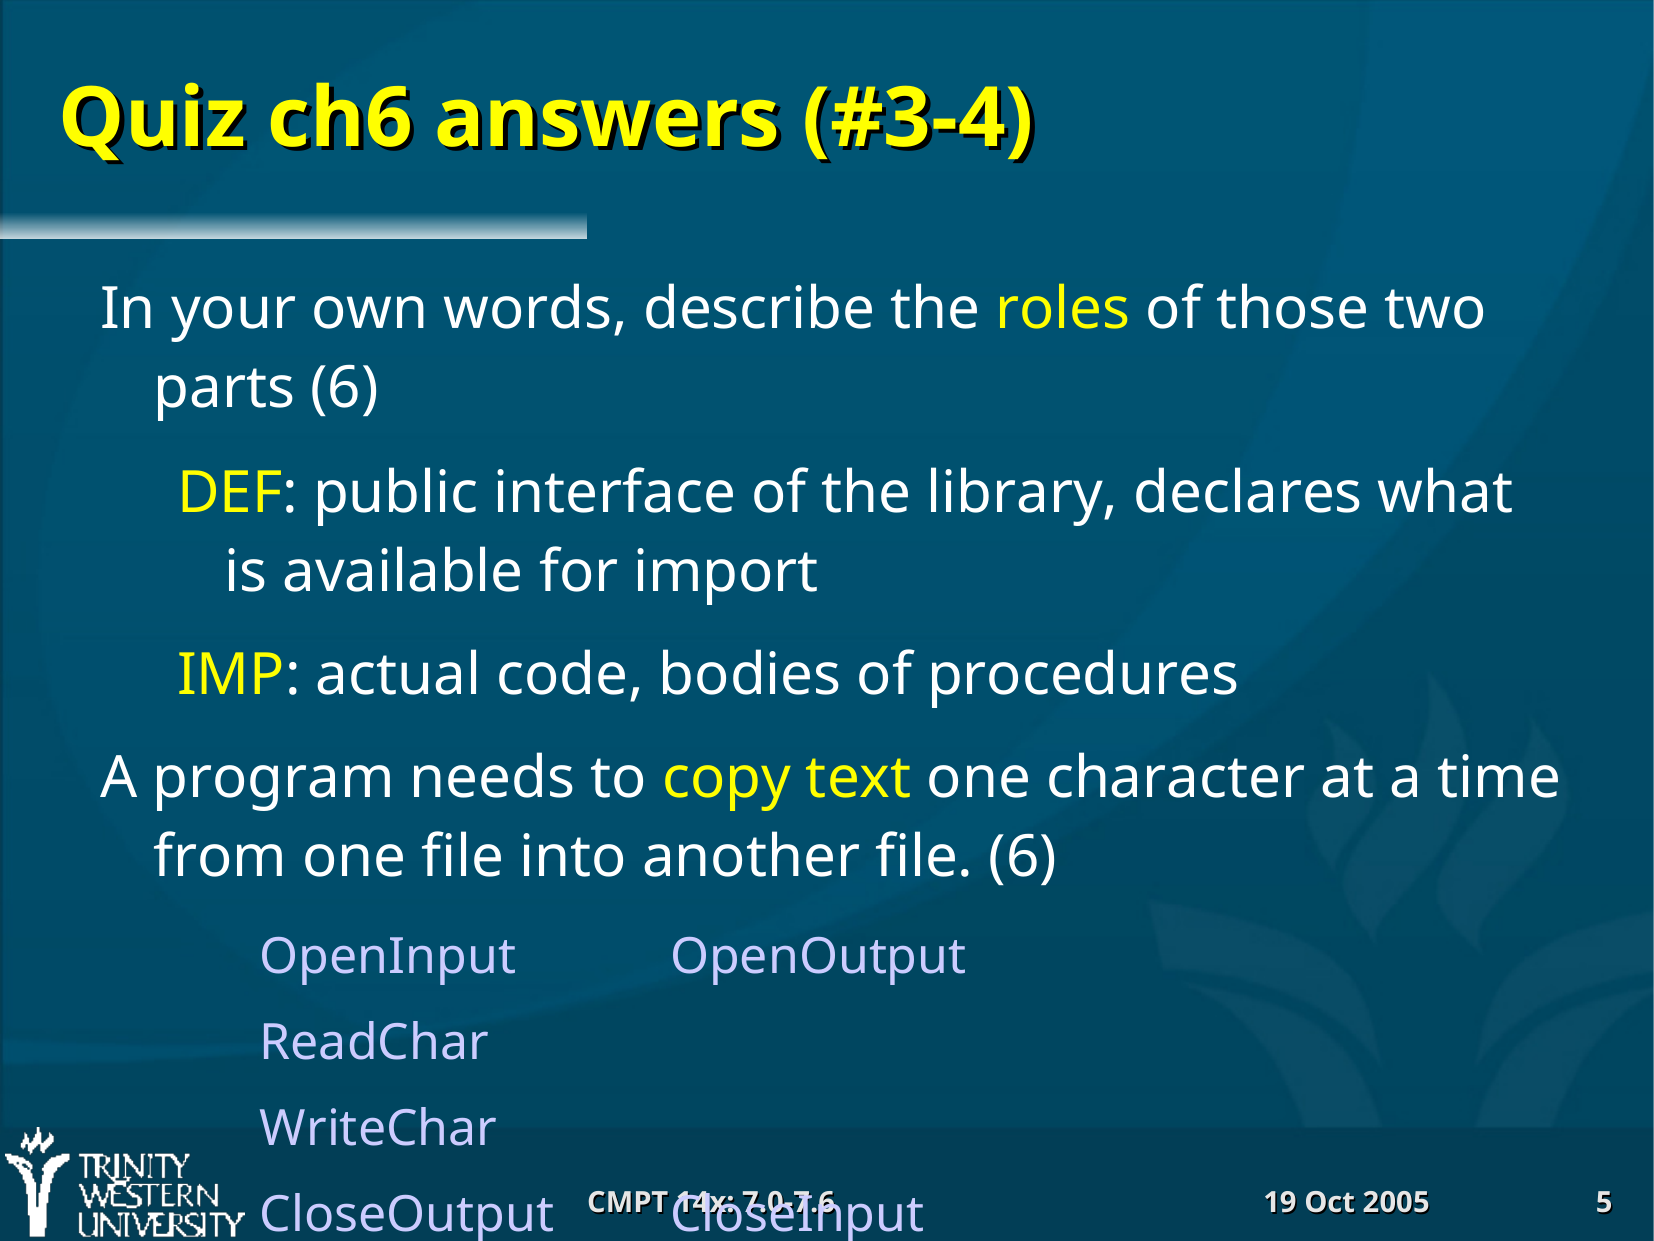

# Quiz ch6 answers (#3-4)
In your own words, describe the roles of those two parts (6)
DEF: public interface of the library, declares what is available for import
IMP: actual code, bodies of procedures
A program needs to copy text one character at a time from one file into another file. (6)
OpenInput			OpenOutput
ReadChar
WriteChar
CloseOutput		CloseInput
CMPT 14x: 7.0-7.6
19 Oct 2005
5